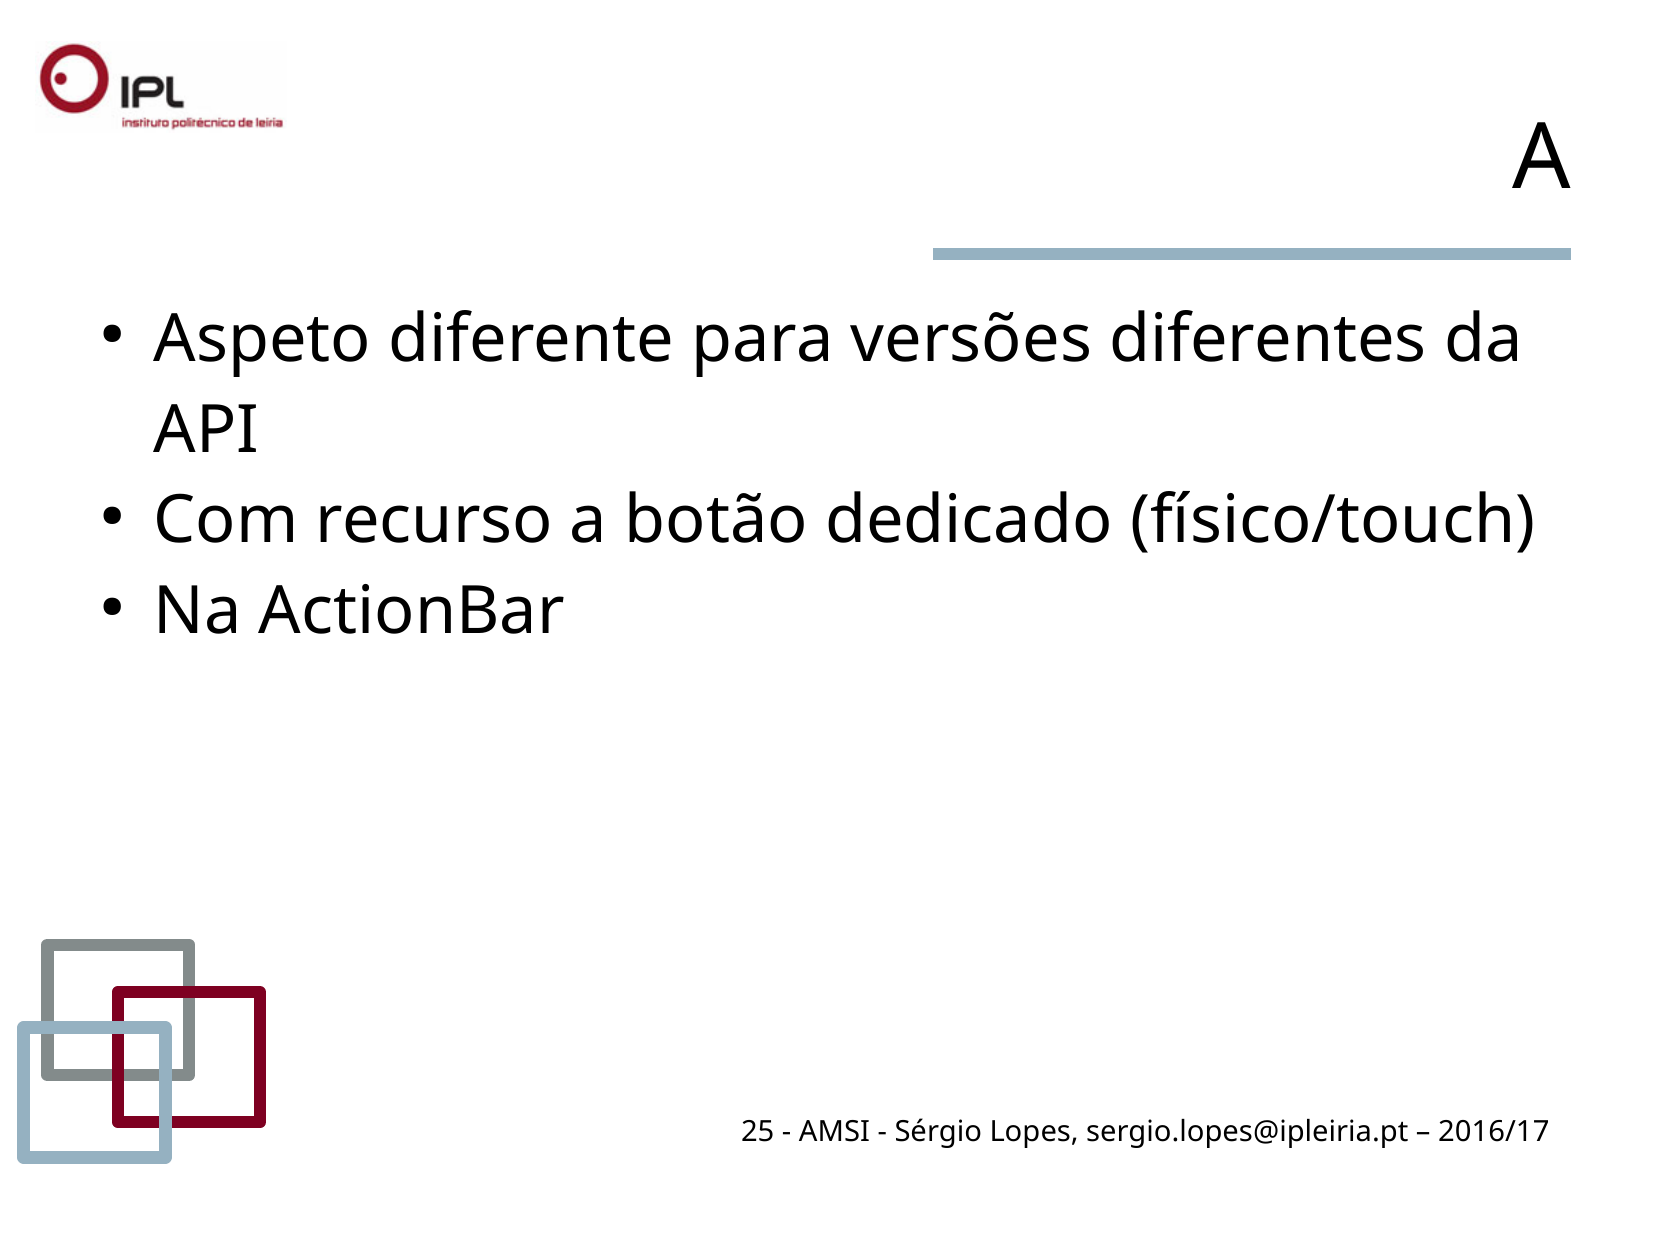

# A
Aspeto diferente para versões diferentes da API
Com recurso a botão dedicado (físico/touch)
Na ActionBar
25 - AMSI - Sérgio Lopes, sergio.lopes@ipleiria.pt – 2016/17